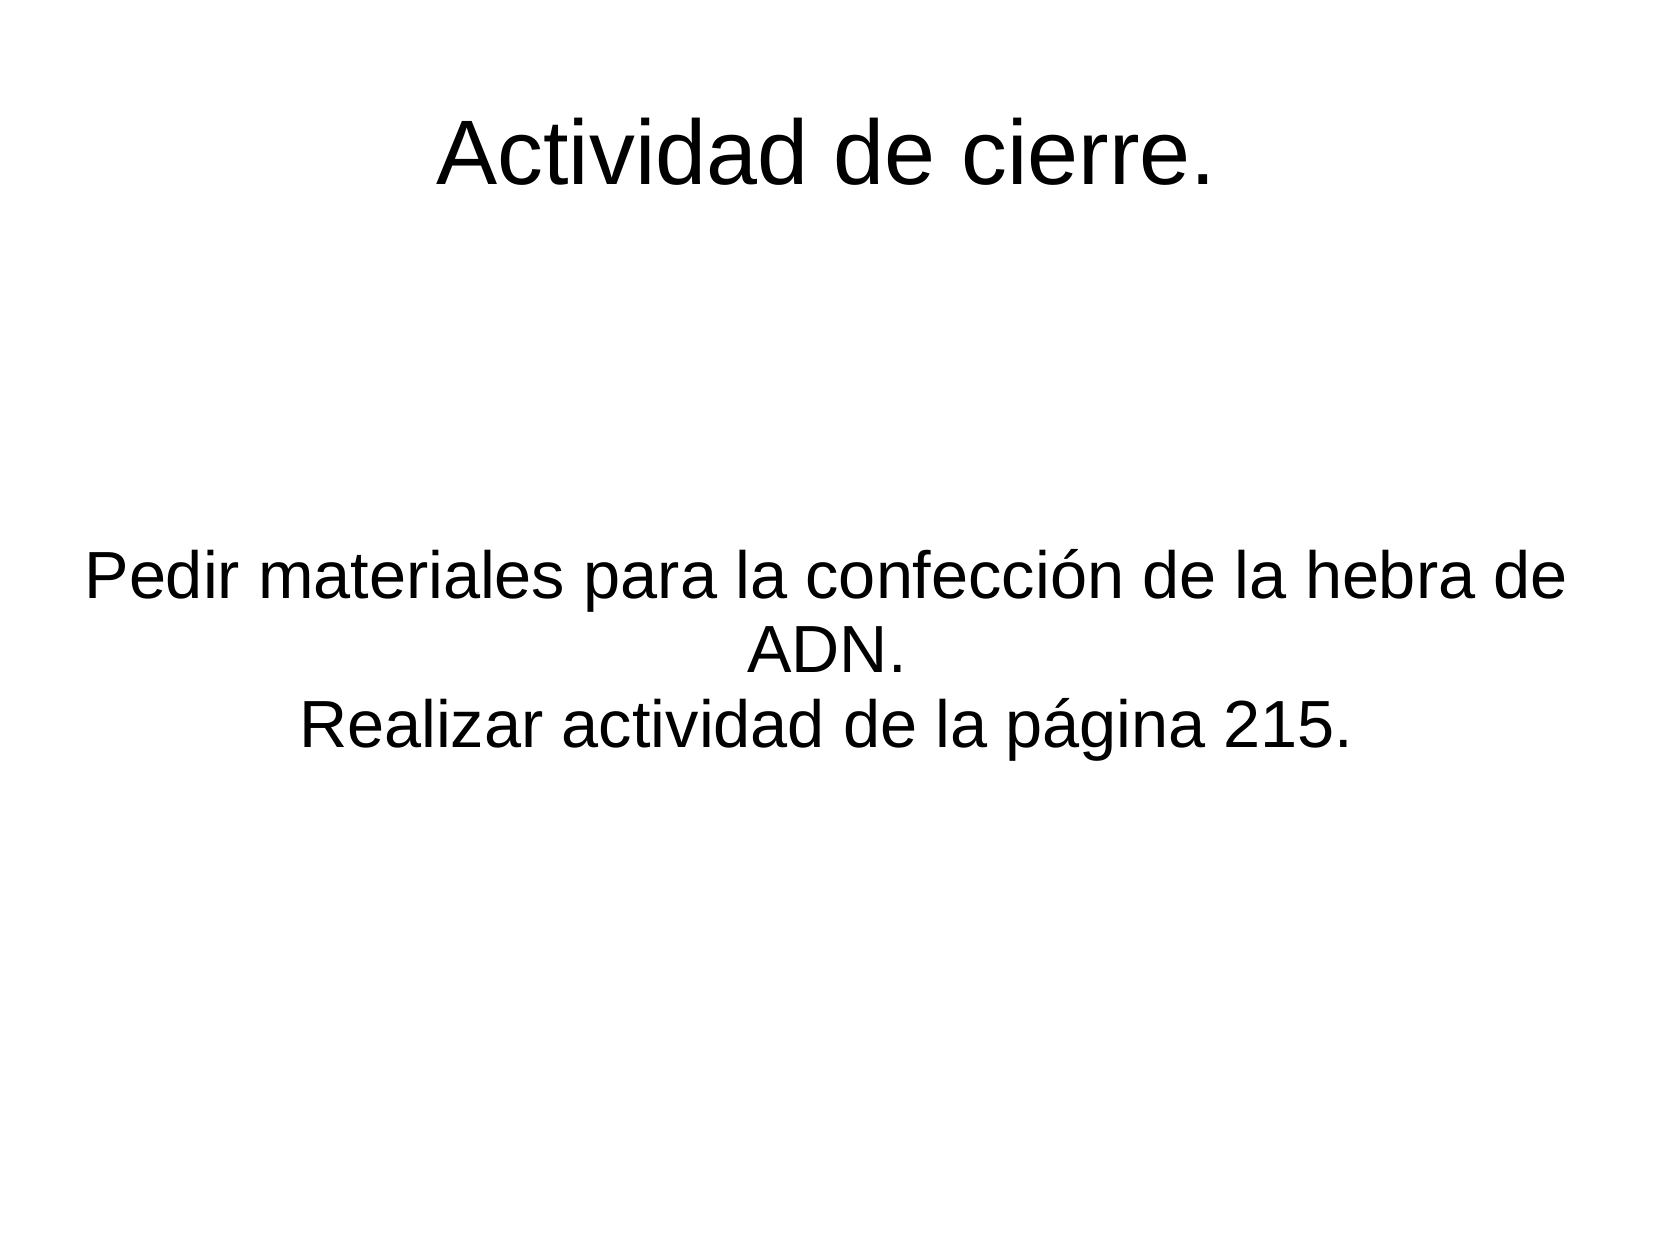

# Actividad de cierre.
Pedir materiales para la confección de la hebra de ADN.
Realizar actividad de la página 215.